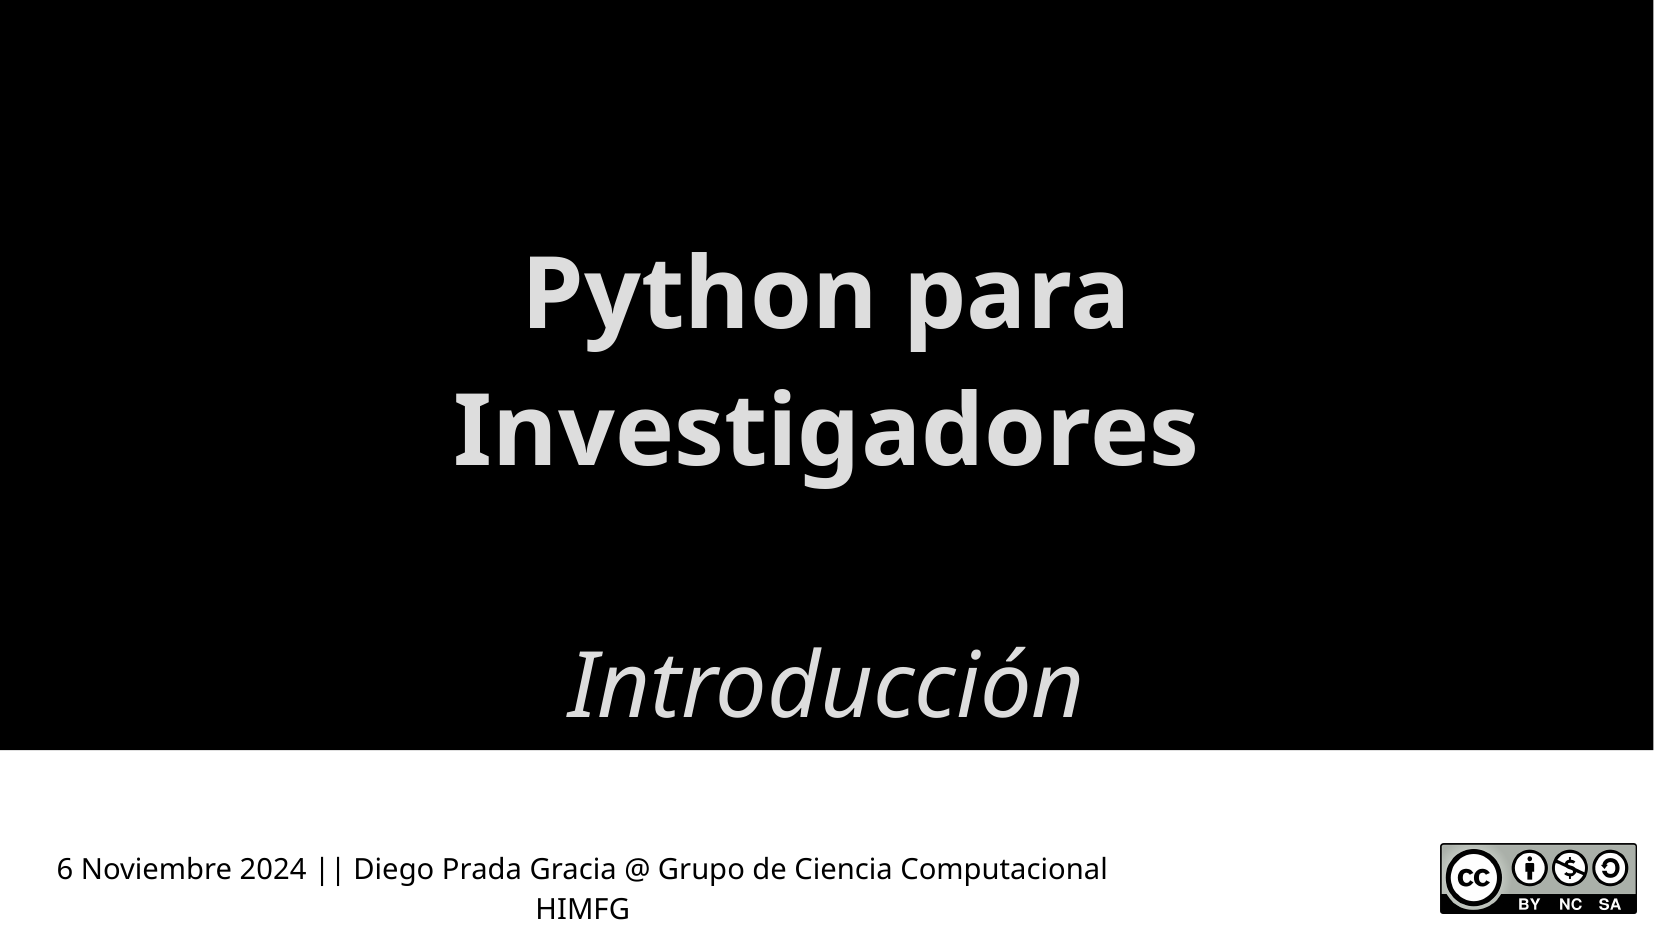

Python para Investigadores
Introducción
6 Noviembre 2024 || Diego Prada Gracia @ Grupo de Ciencia Computacional HIMFG